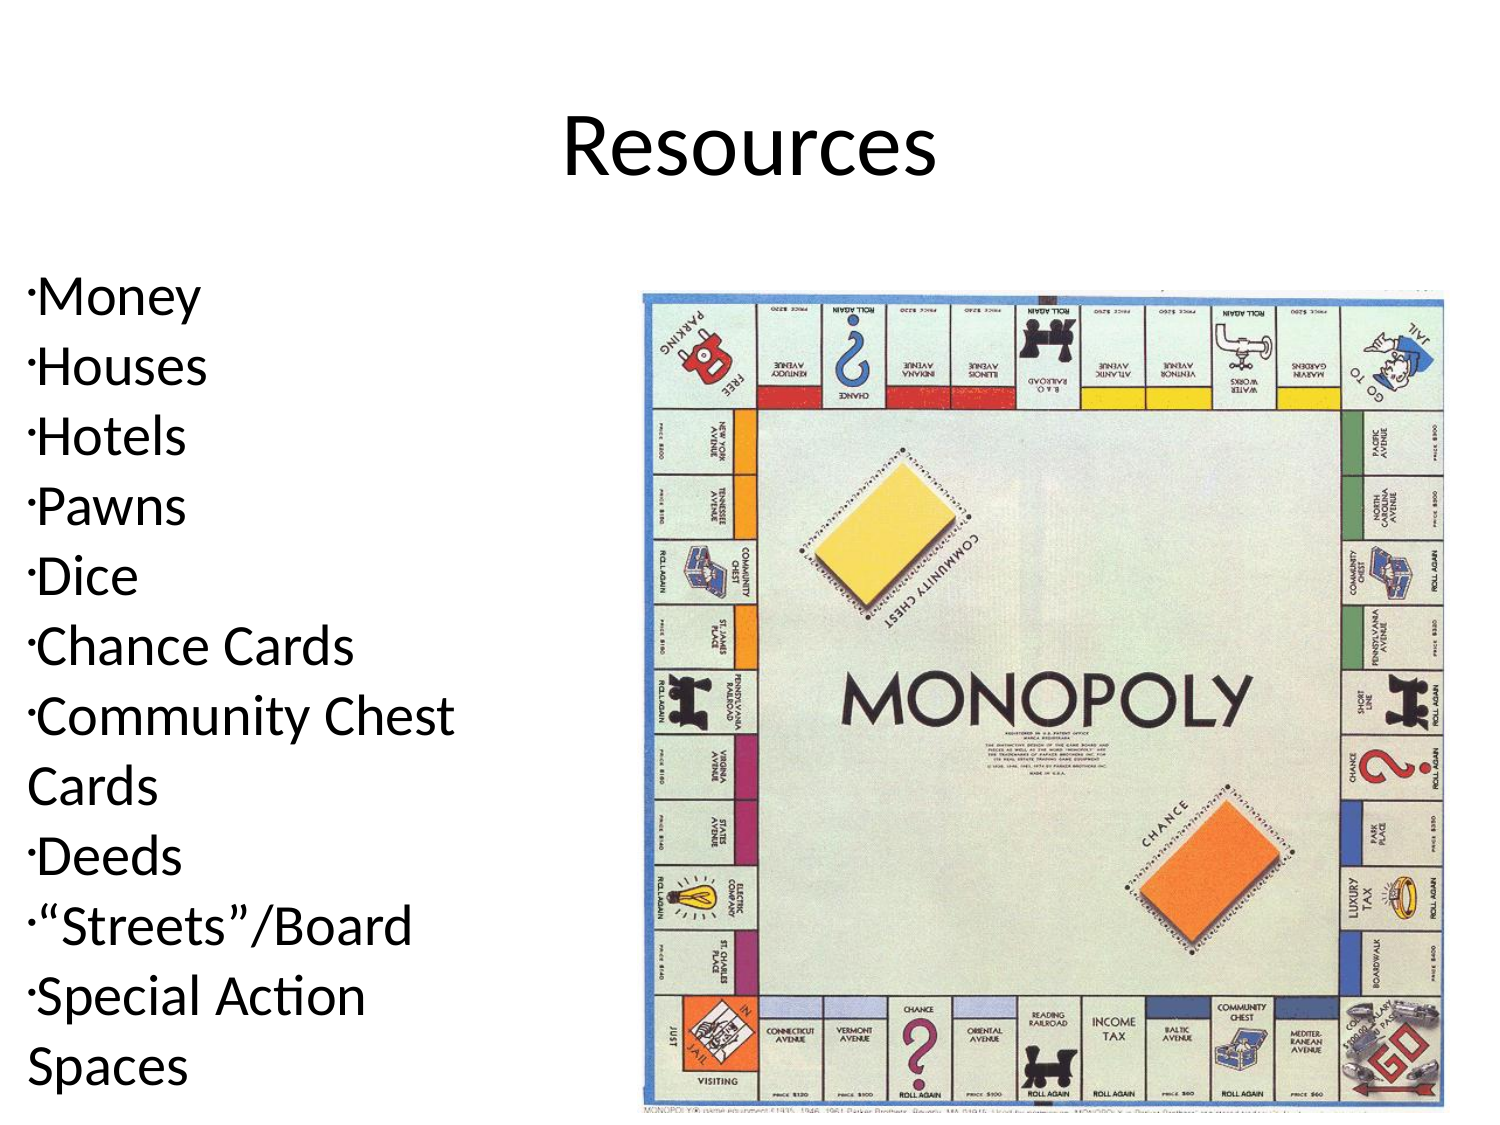

# Resources
Money
Houses
Hotels
Pawns
Dice
Chance Cards
Community Chest Cards
Deeds
“Streets”/Board
Special Action Spaces